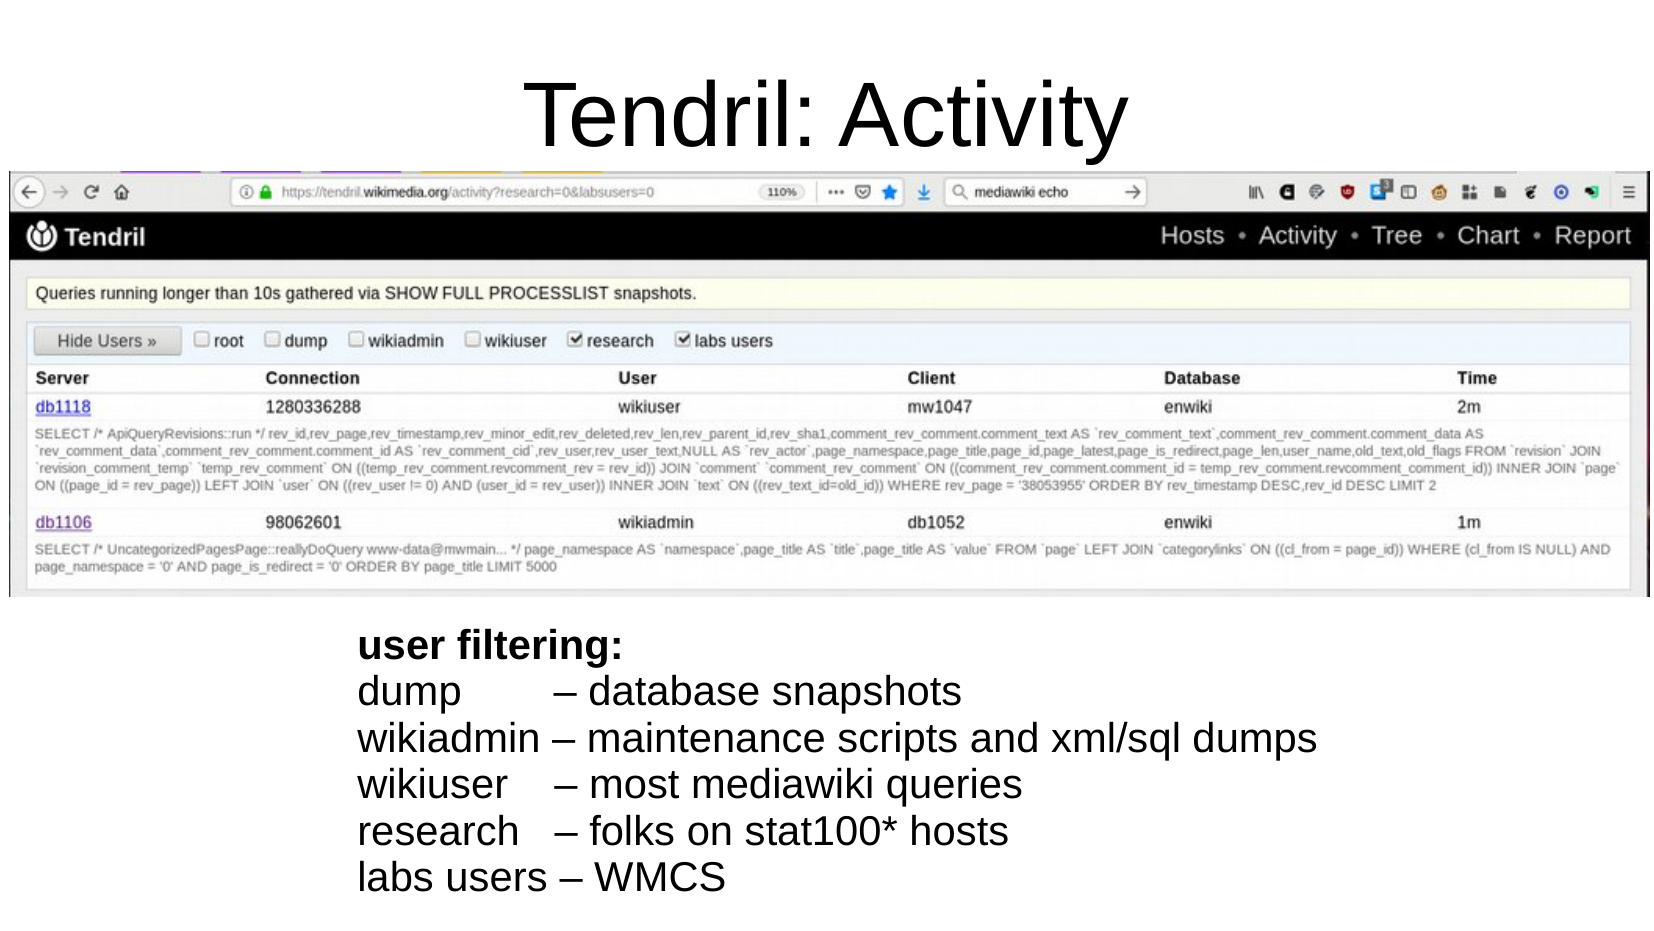

# Tendril: Activity
user filtering:
dump – database snapshots
wikiadmin – maintenance scripts and xml/sql dumps
wikiuser – most mediawiki queries
research – folks on stat100* hosts
labs users – WMCS